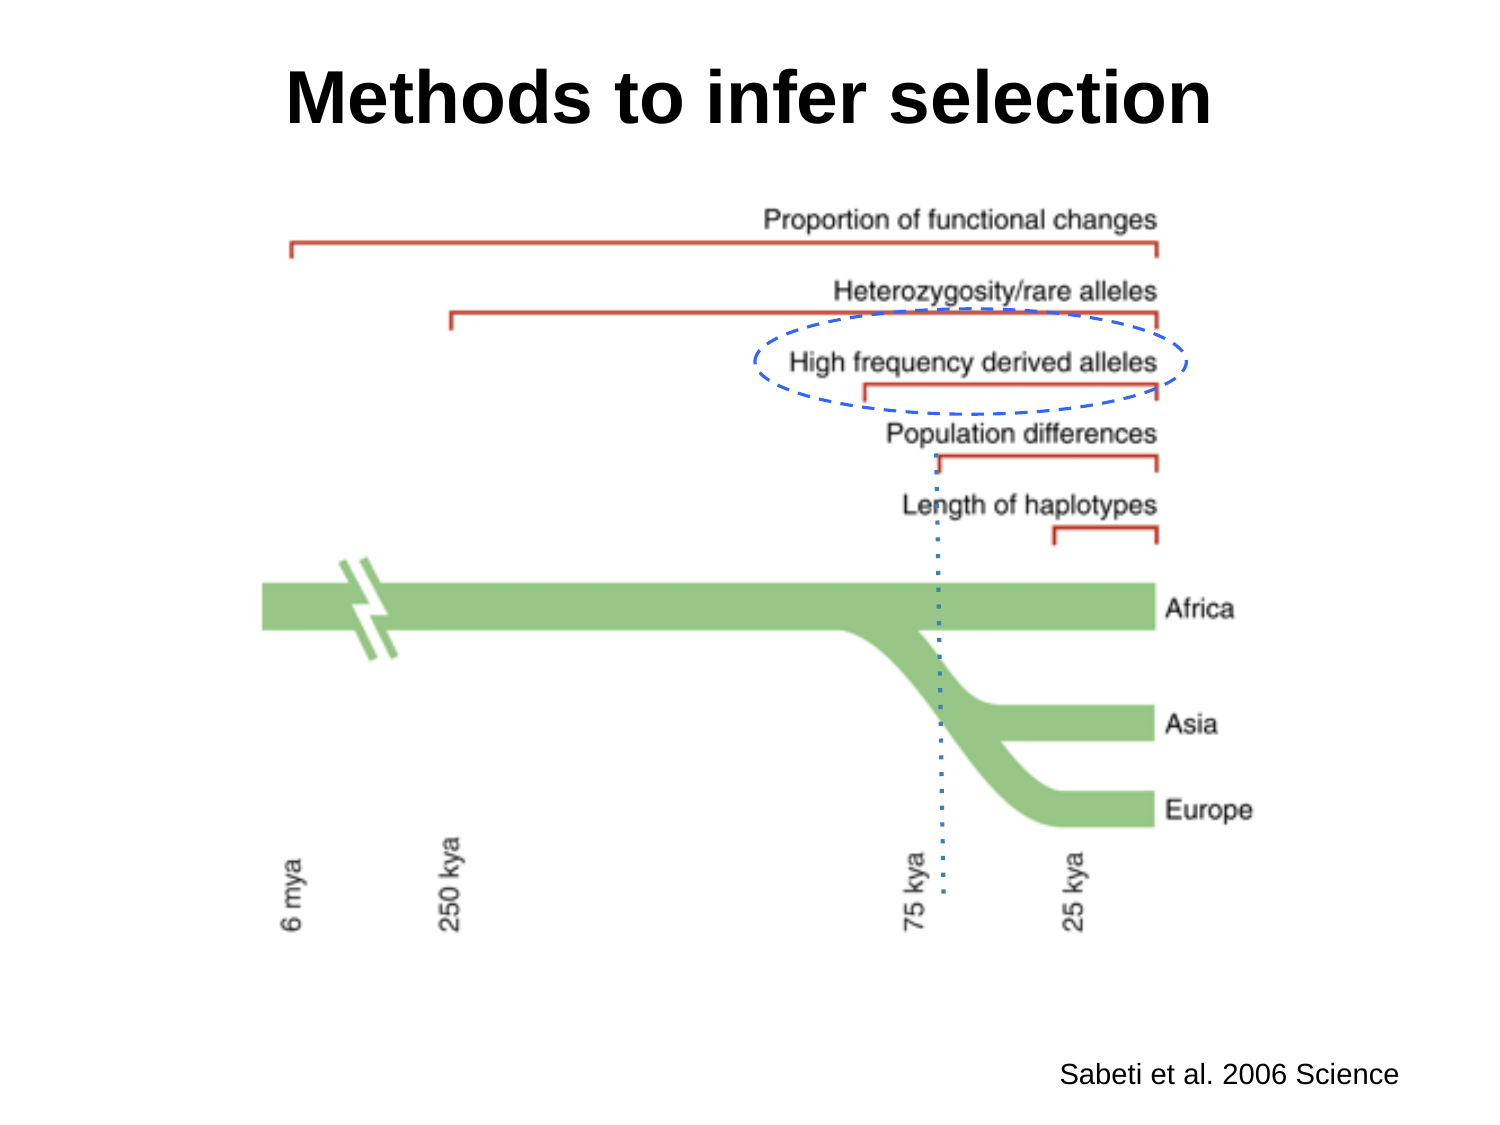

Methods to infer selection
Sabeti et al. 2006 Science